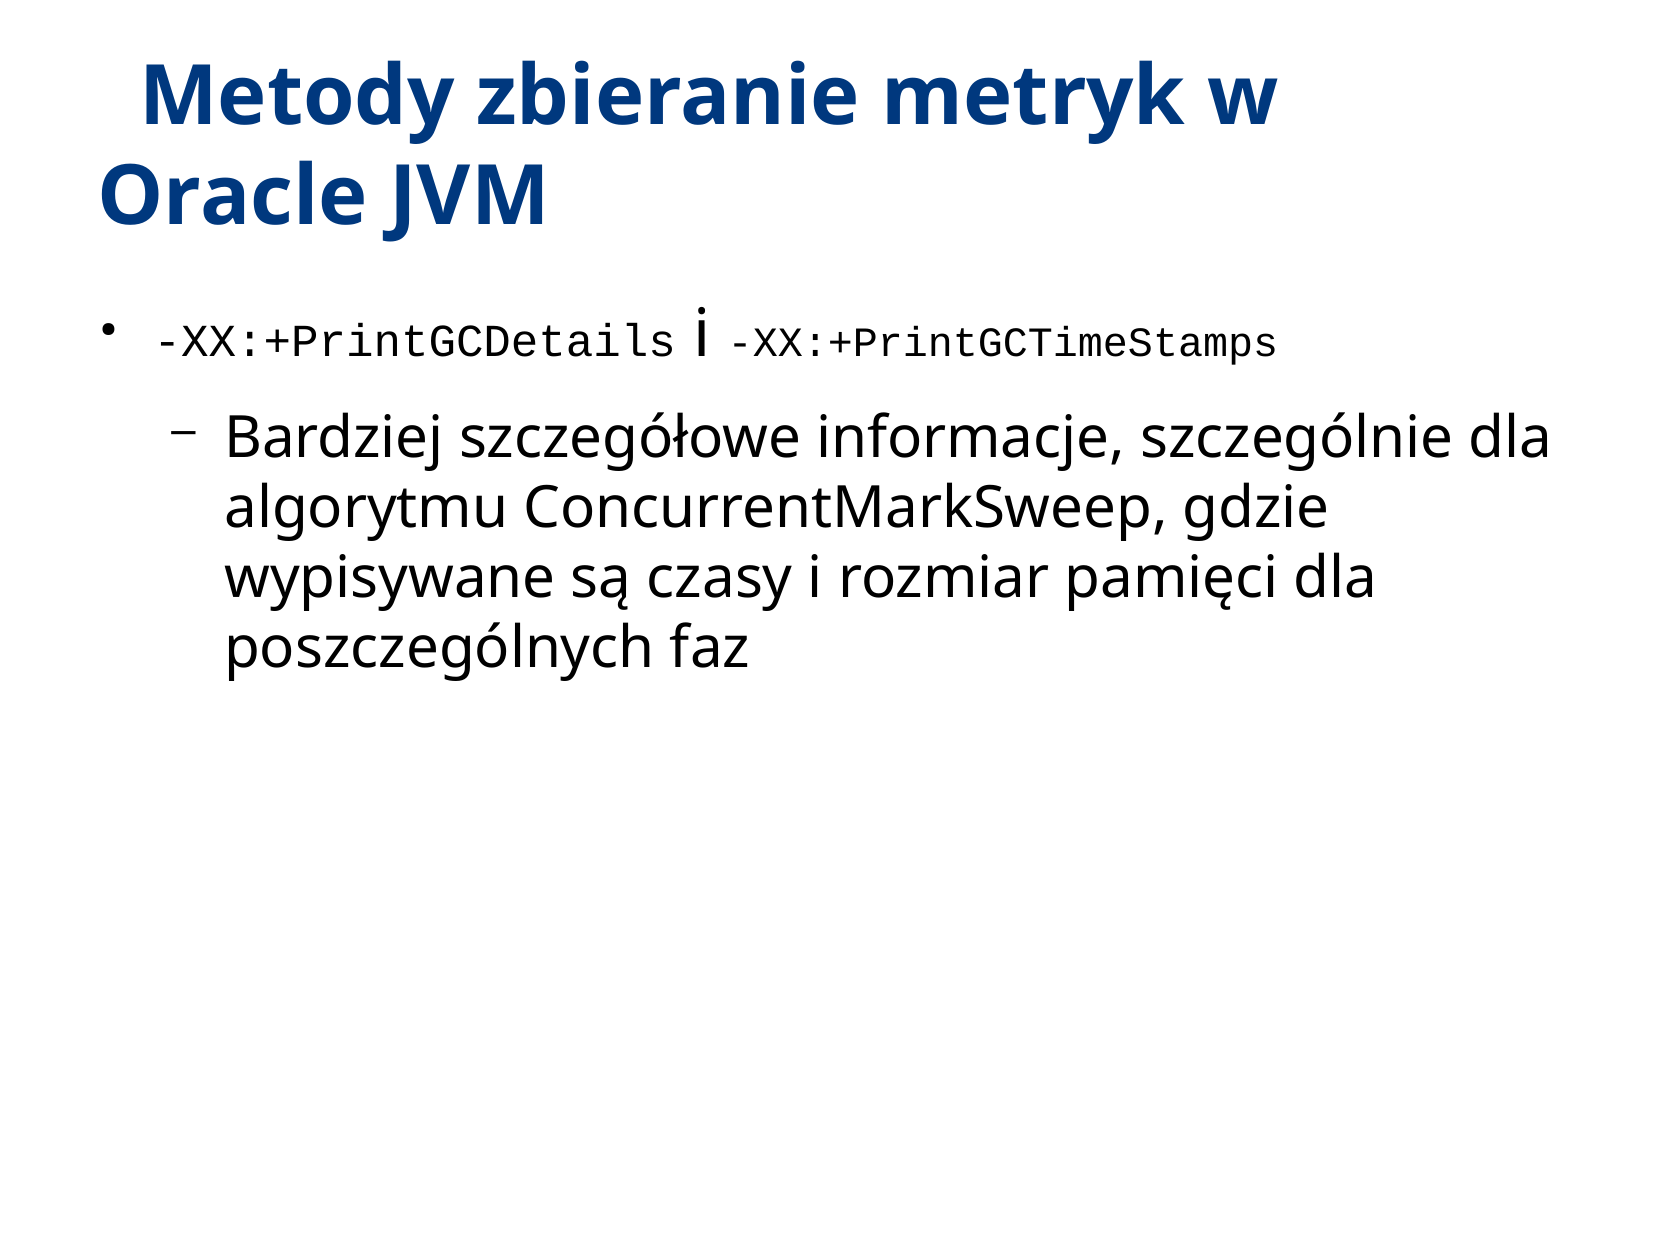

# Metody zbieranie metryk w Oracle JVM
-XX:+PrintGCDetails i -XX:+PrintGCTimeStamps
Bardziej szczegółowe informacje, szczególnie dla algorytmu ConcurrentMarkSweep, gdzie wypisywane są czasy i rozmiar pamięci dla poszczególnych faz